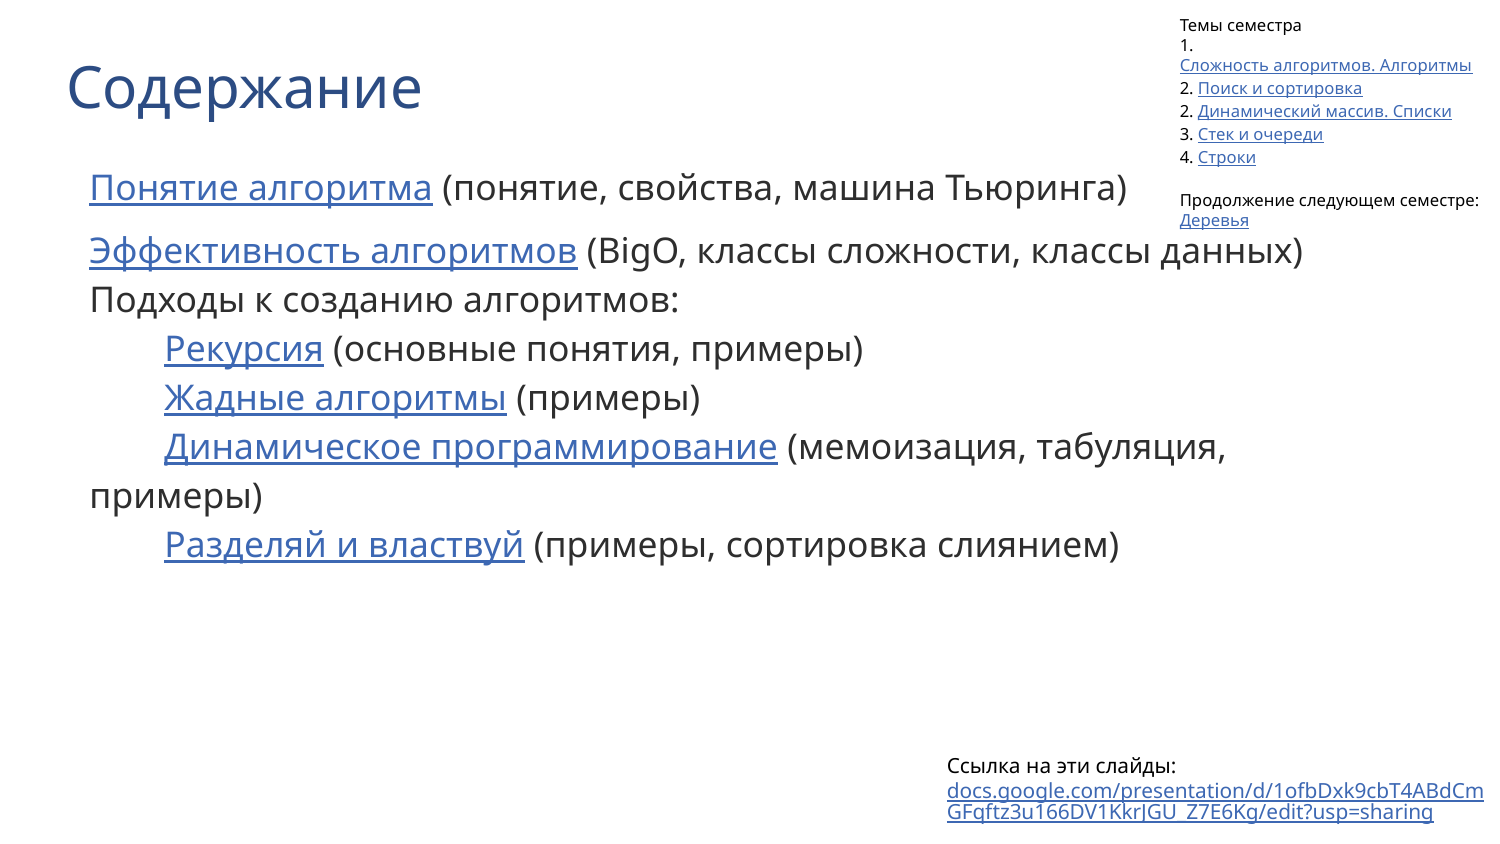

Темы семестра
1. Сложность алгоритмов. Алгоритмы
2. Поиск и сортировка
2. Динамический массив. Списки
3. Стек и очереди
4. Строки
Продолжение следующем семестре:
Деревья
# Содержание
Понятие алгоритма (понятие, свойства, машина Тьюринга)
Эффективность алгоритмов (BigO, классы сложности, классы данных)
Подходы к созданию алгоритмов:
	Рекурсия (основные понятия, примеры)
Жадные алгоритмы (примеры)
Динамическое программирование (мемоизация, табуляция, примеры)
Разделяй и властвуй (примеры, сортировка слиянием)
Ссылка на эти слайды:
docs.google.com/presentation/d/1ofbDxk9cbT4ABdCmGFqftz3u166DV1KkrJGU_Z7E6Kg/edit?usp=sharing